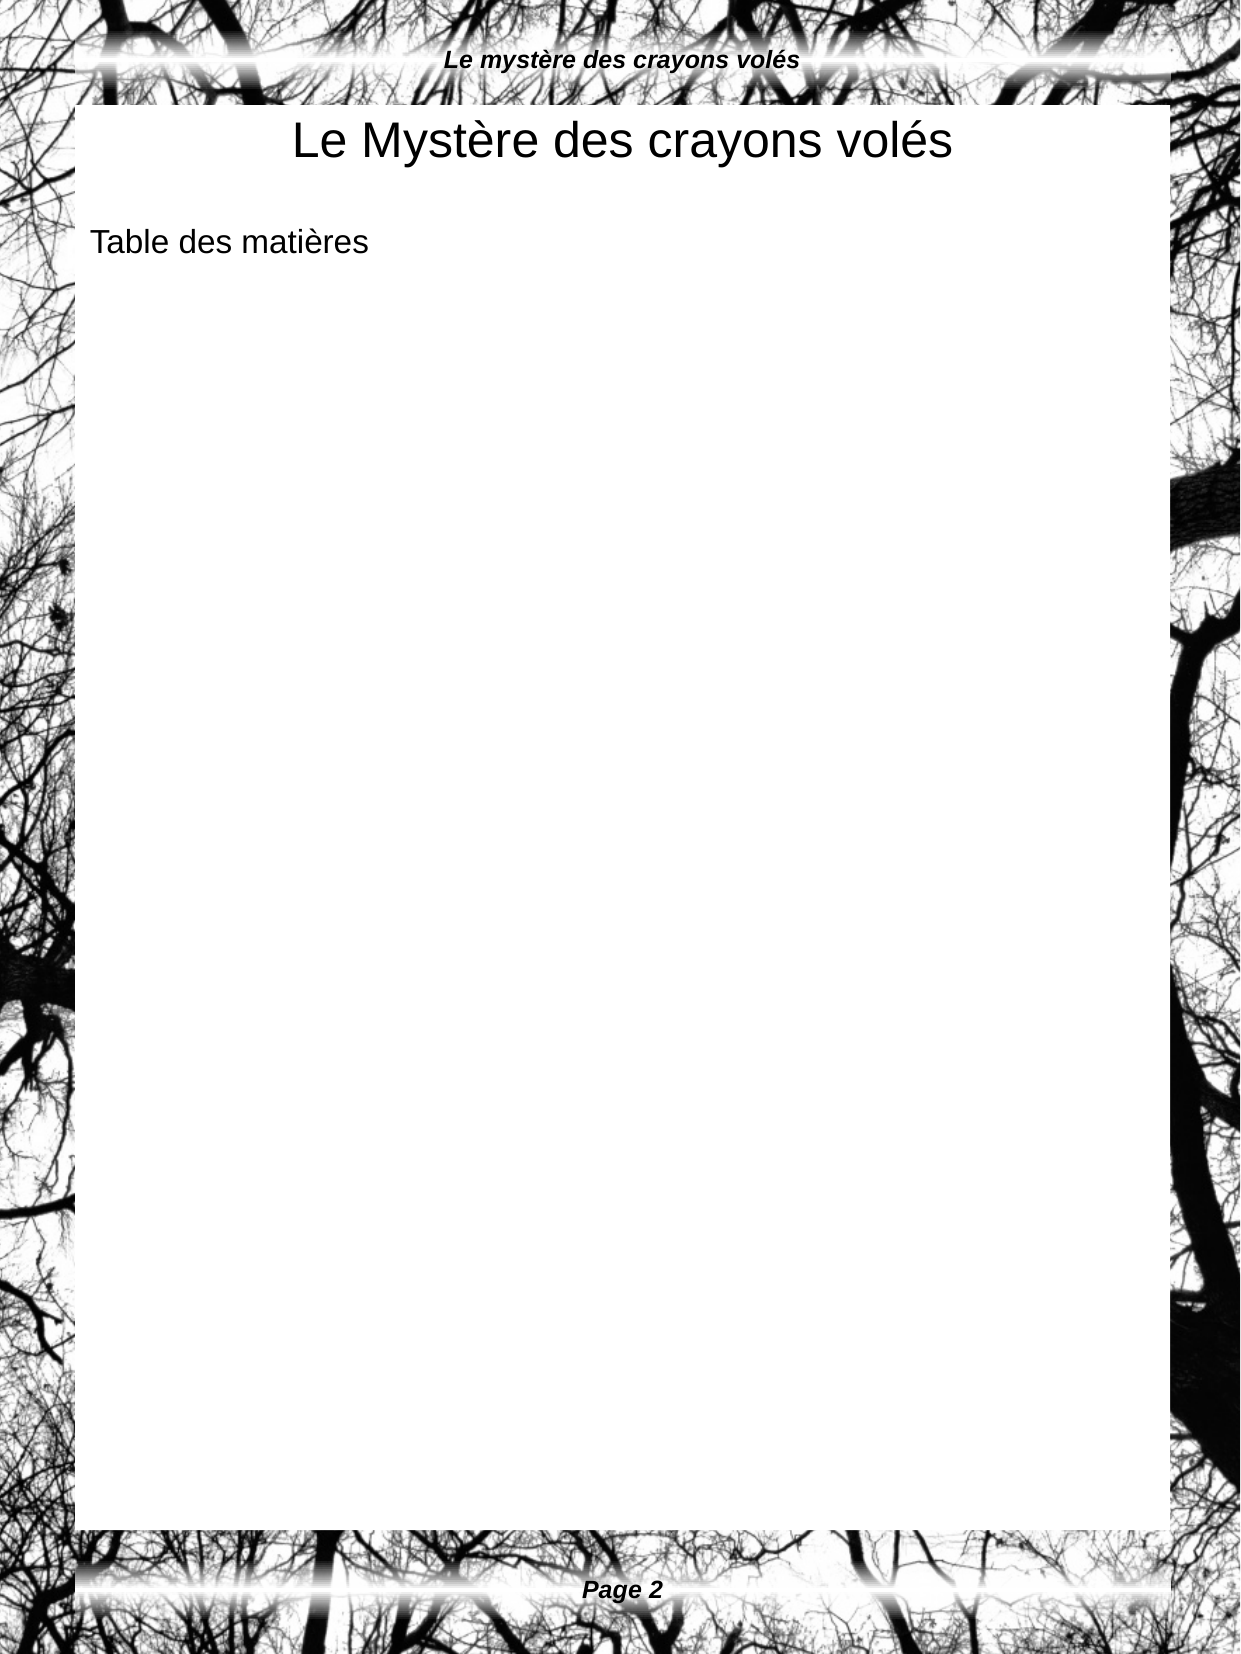

Le mystère des crayons volés
Le Mystère des crayons volés
Table des matières
Page 2